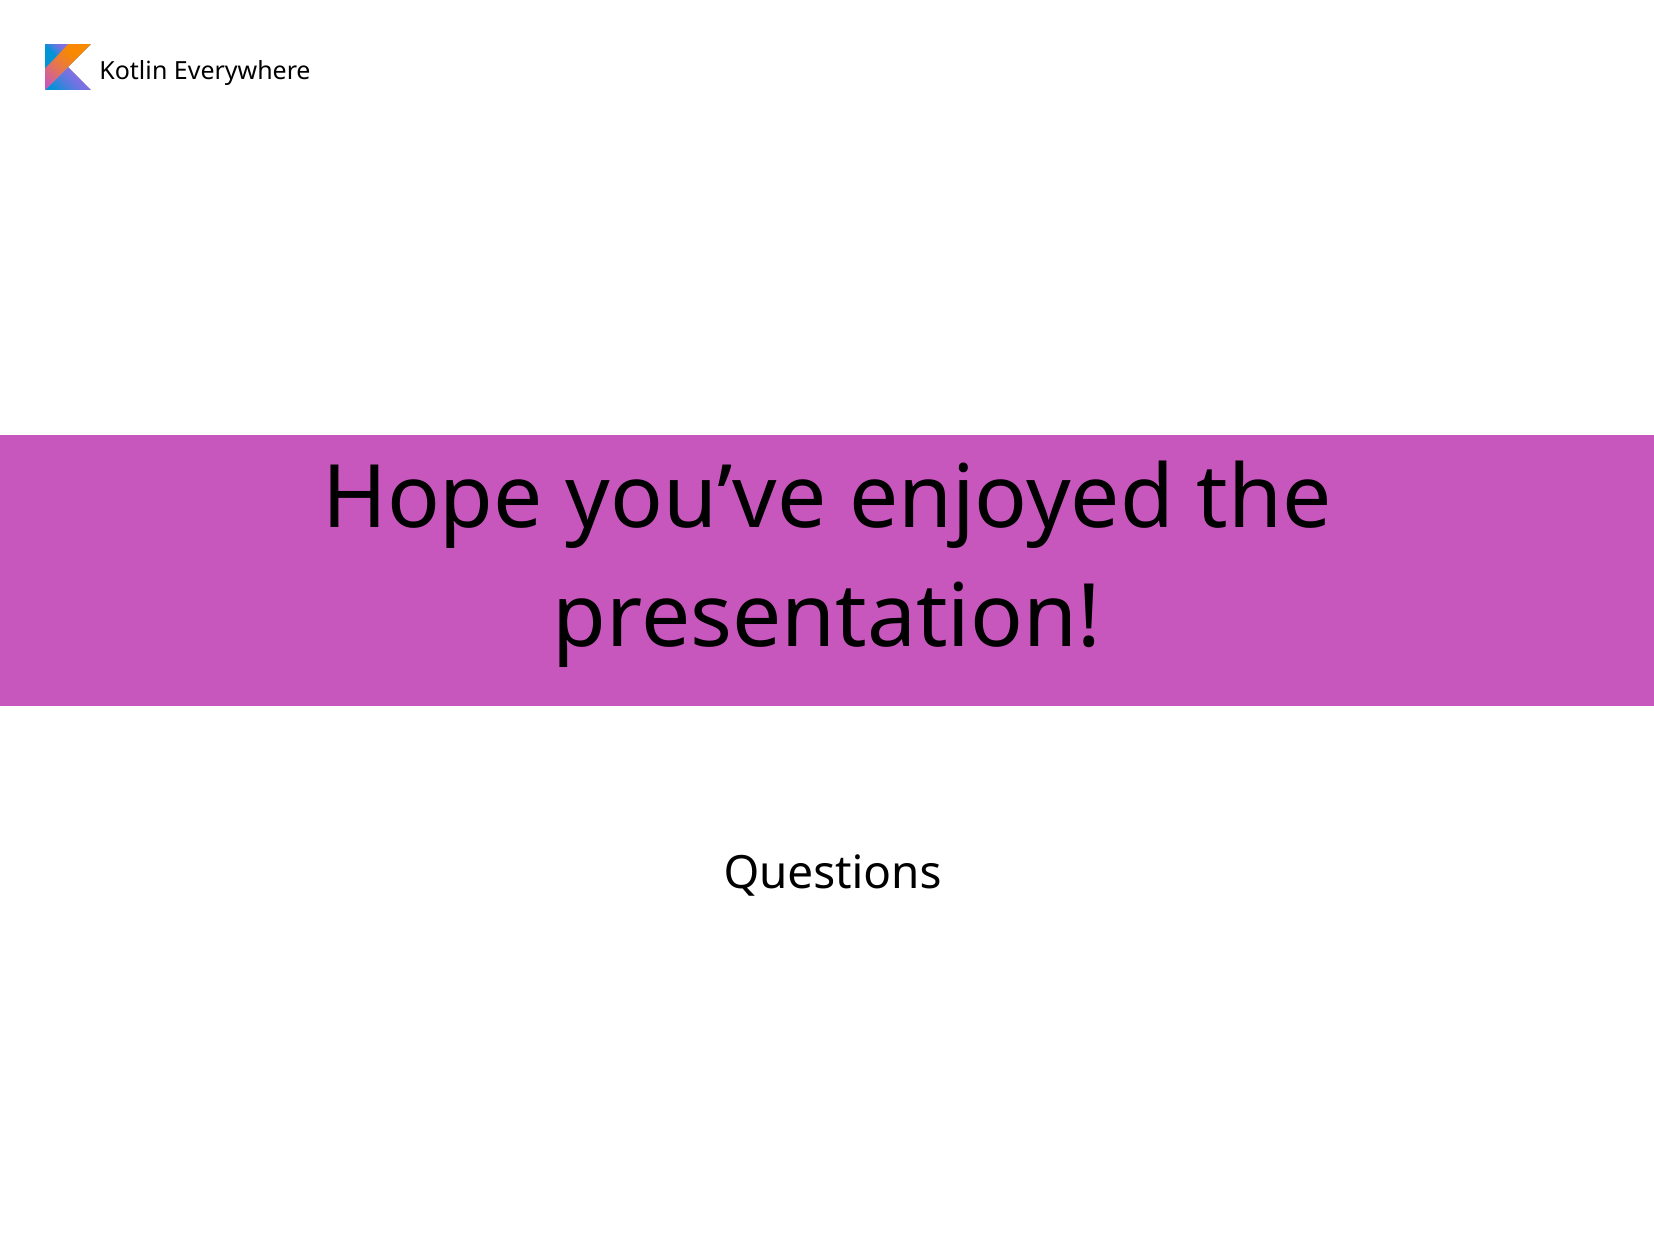

Kotlin Everywhere
Hope you’ve enjoyed the presentation!
# Questions